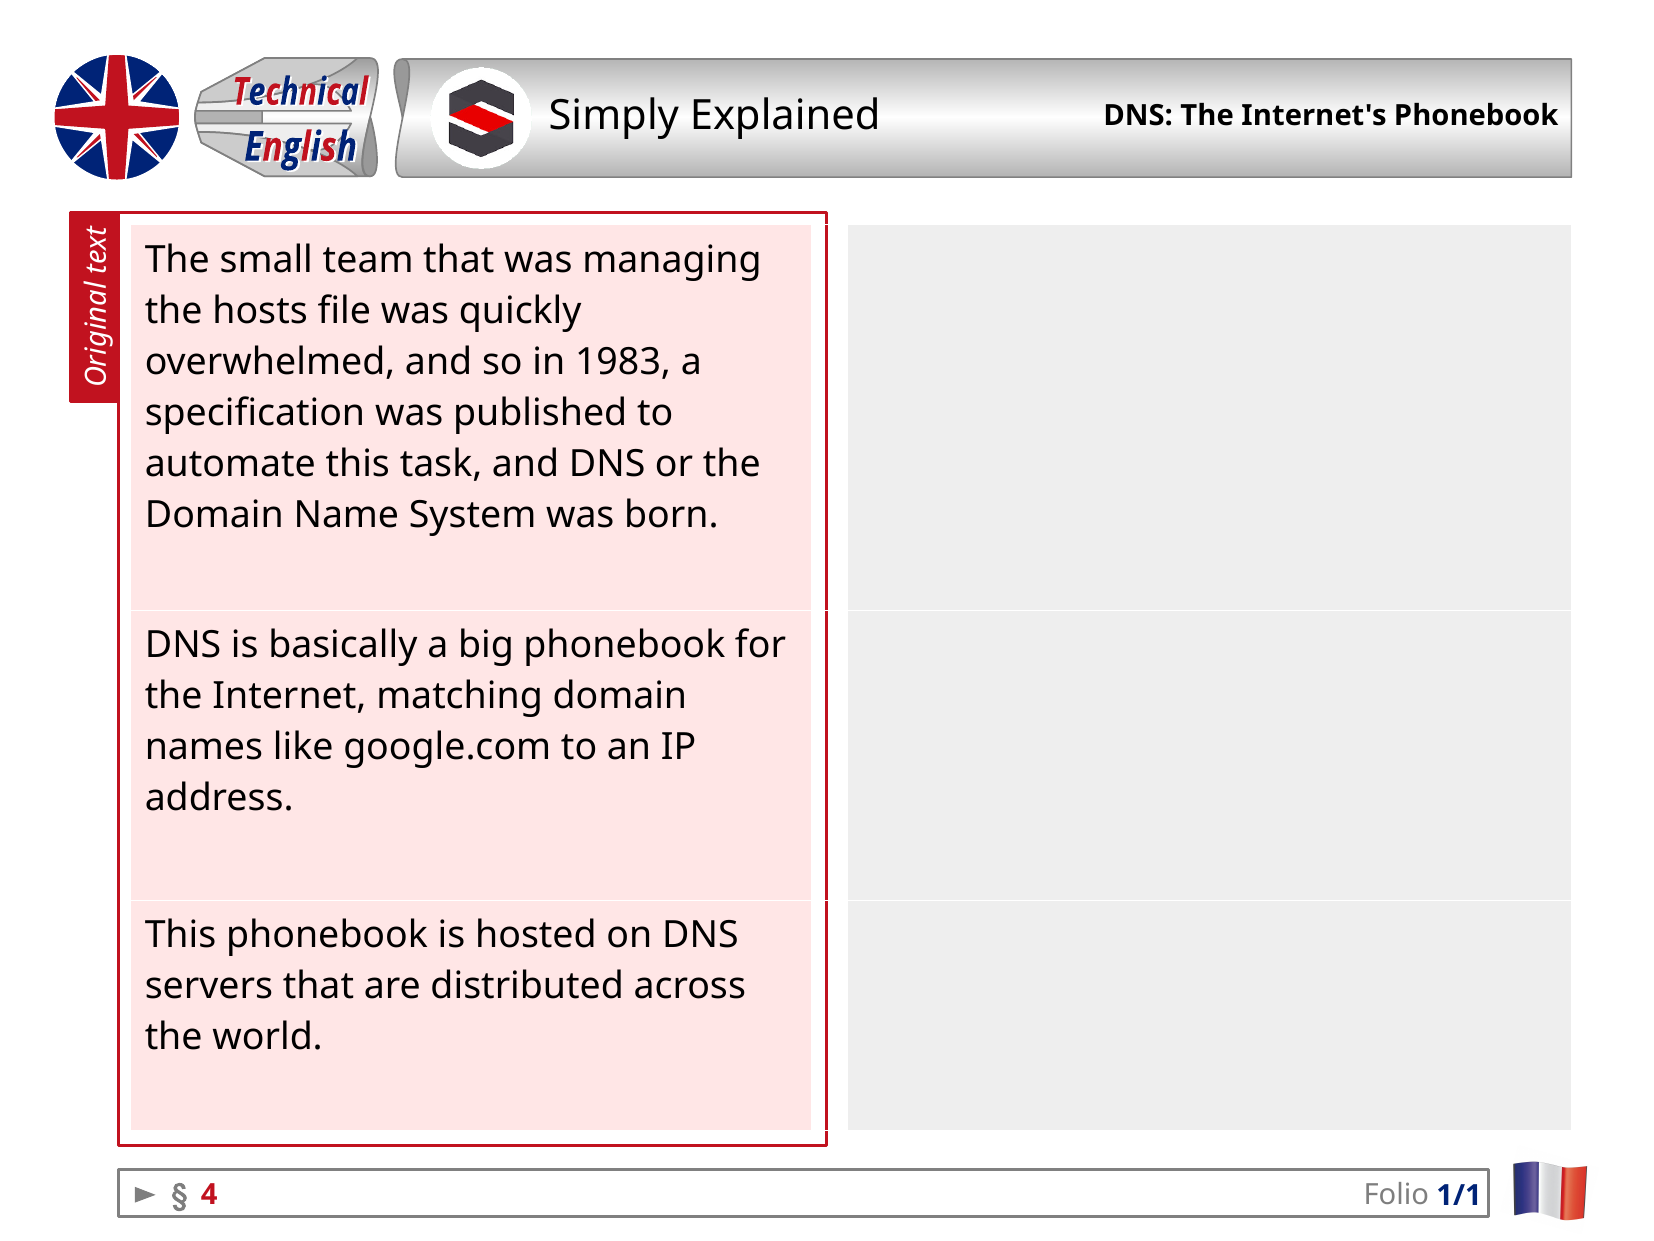

#
| The small team that was managing the hosts file was quickly overwhelmed, and so in 1983, a specification was published to automate this task, and DNS or the Domain Name System was born. | | |
| --- | --- | --- |
| DNS is basically a big phonebook for the Internet, matching domain names like google.com to an IP address. | | |
| This phonebook is hosted on DNS servers that are distributed across the world. | | |
4
1/1